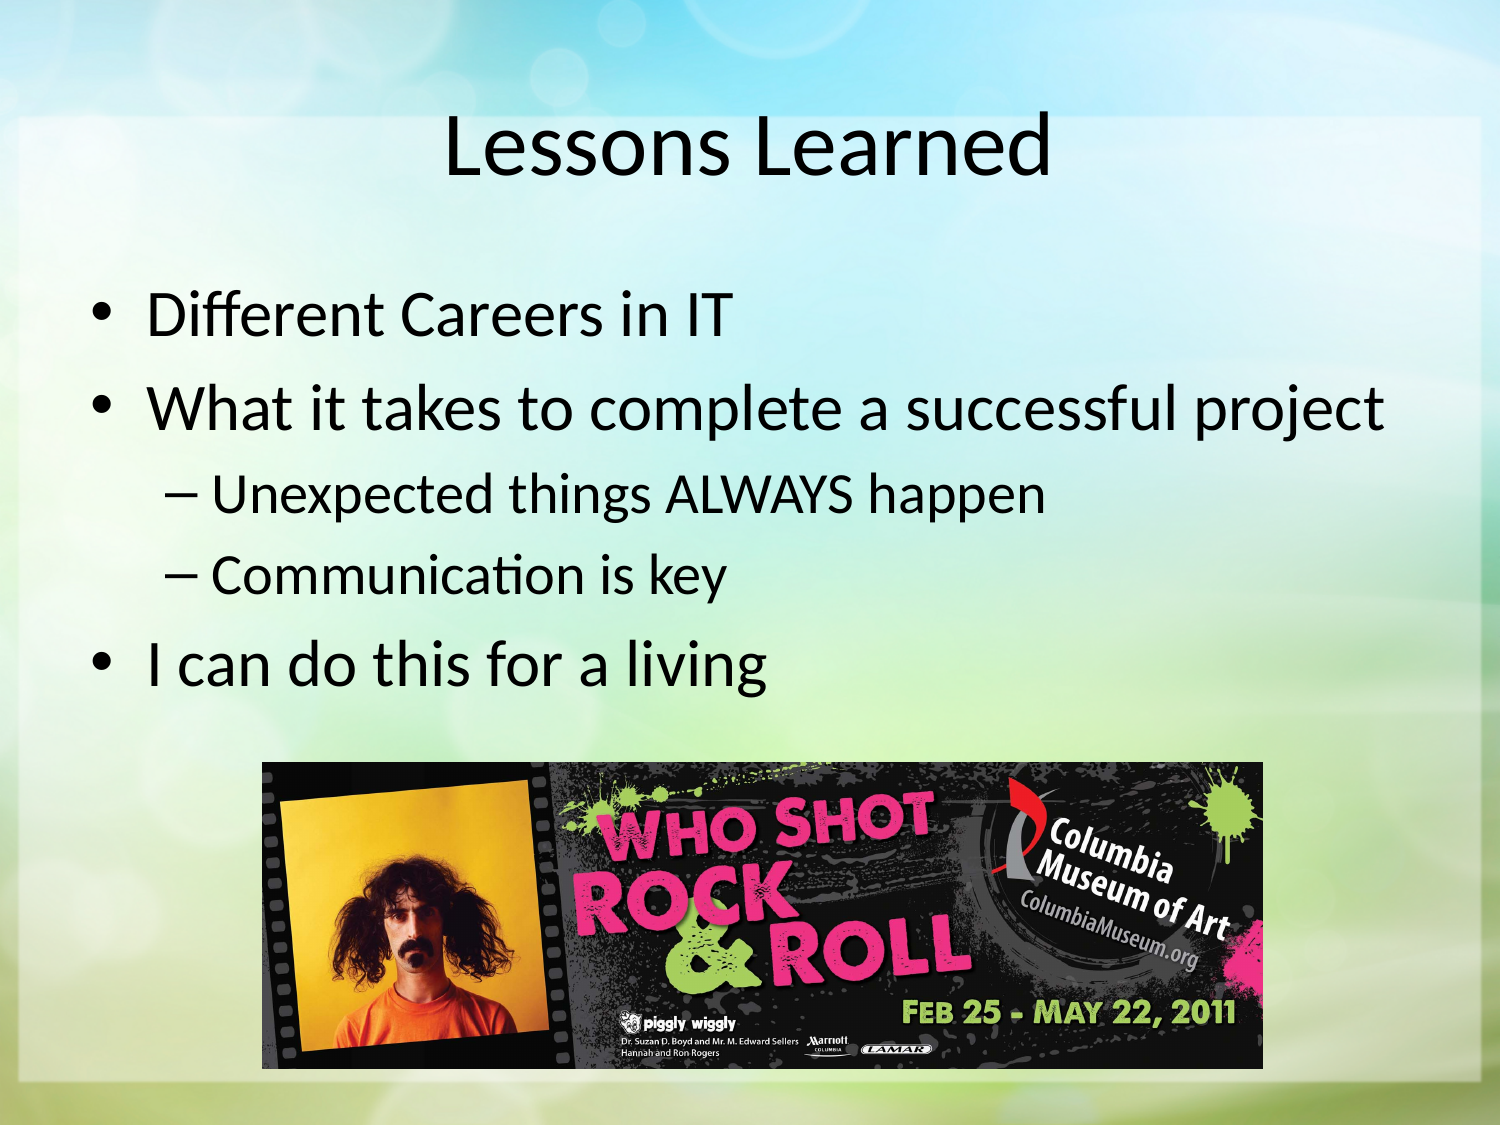

# Lessons Learned
Different Careers in IT
What it takes to complete a successful project
Unexpected things ALWAYS happen
Communication is key
I can do this for a living